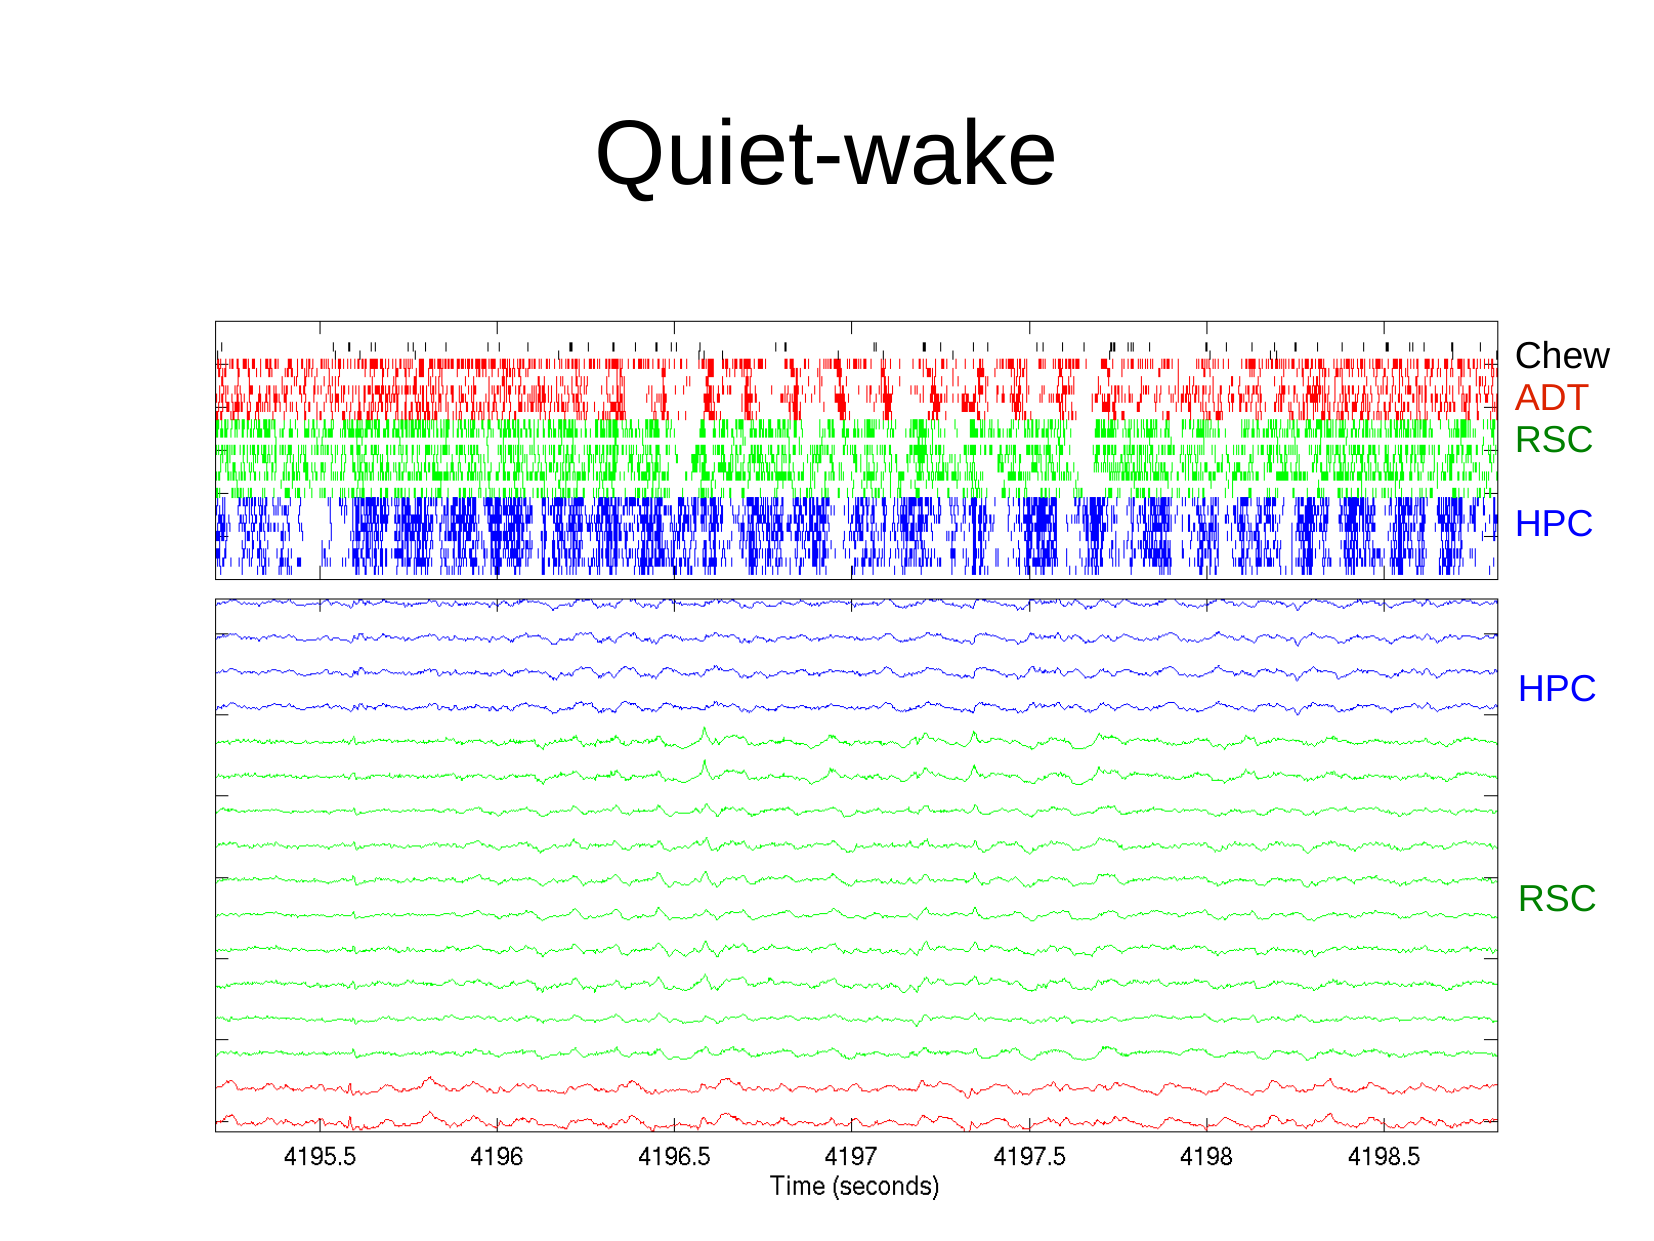

# Quiet-wake
Chew
ADT
RSC
HPC
HPC
RSC